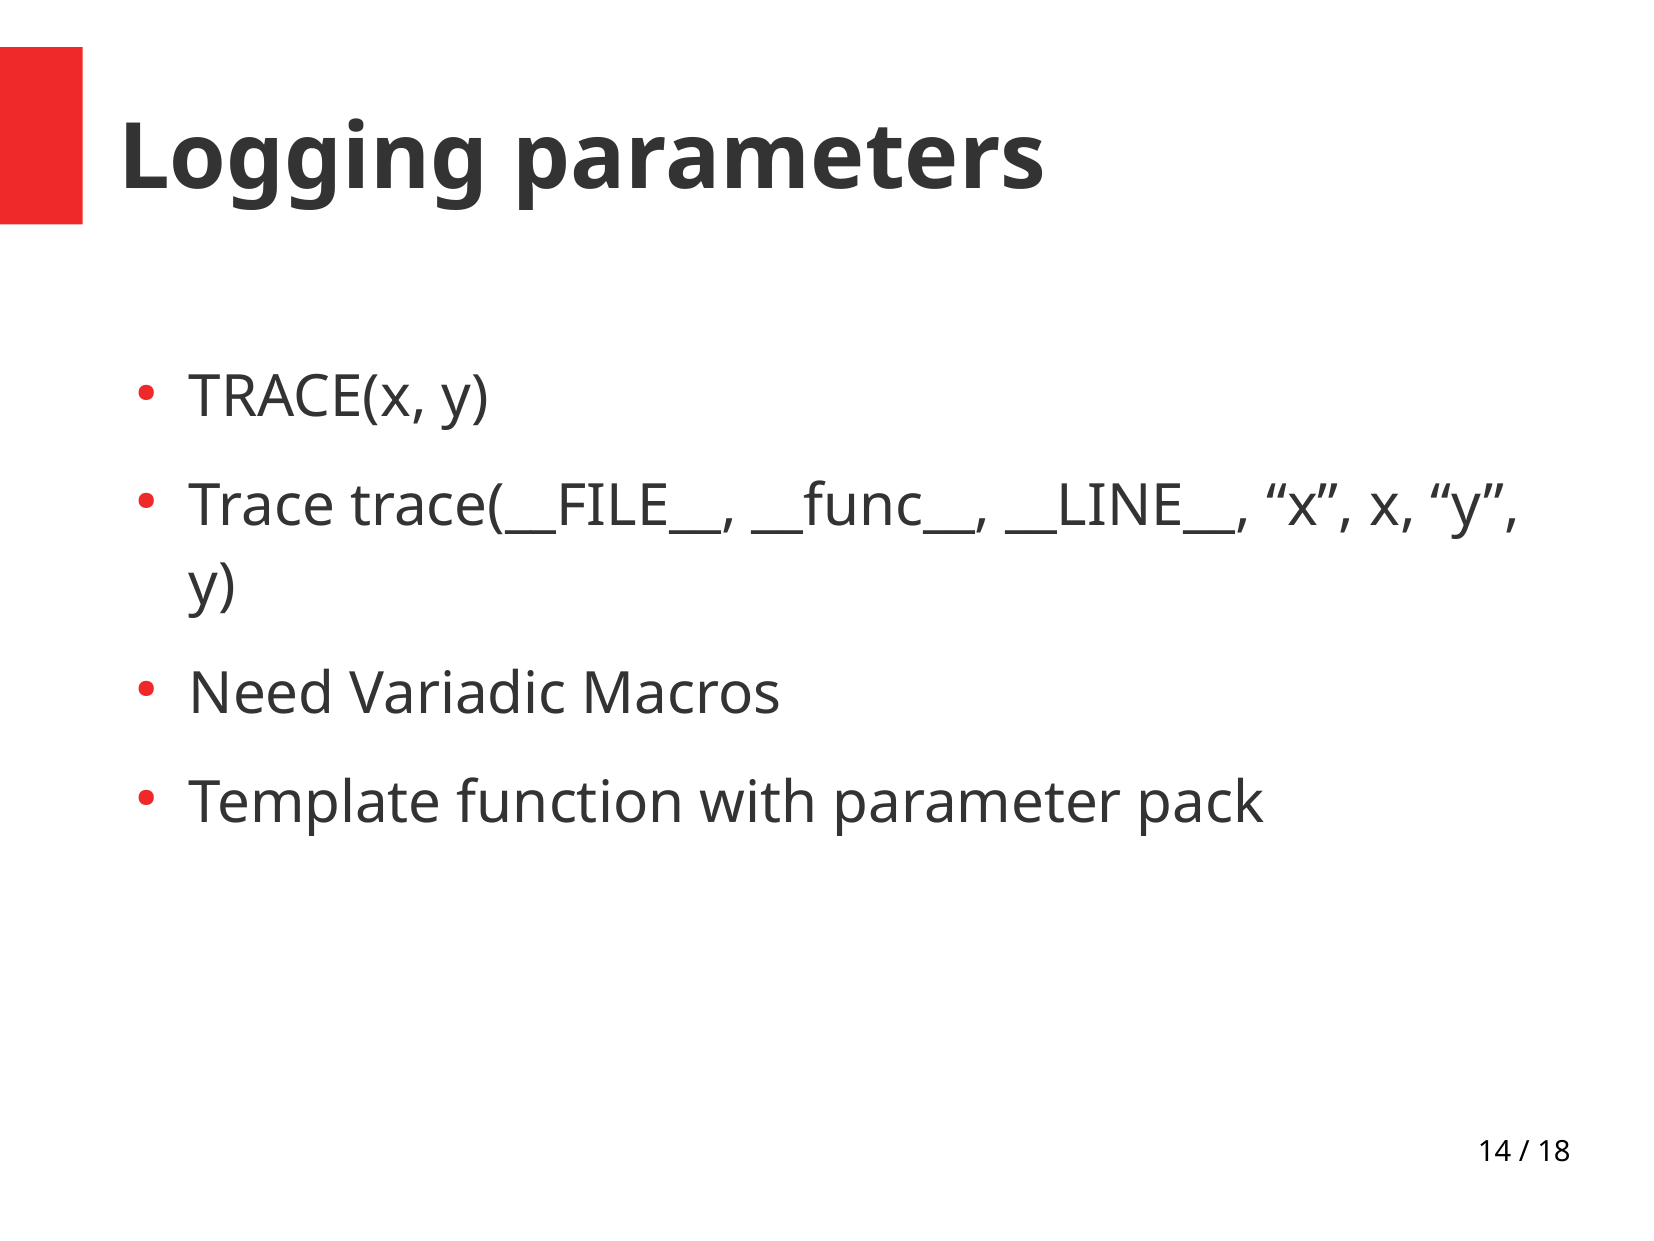

# Logging parameters
TRACE(x, y)
Trace trace(__FILE__, __func__, __LINE__, “x”, x, “y”, y)
Need Variadic Macros
Template function with parameter pack
14